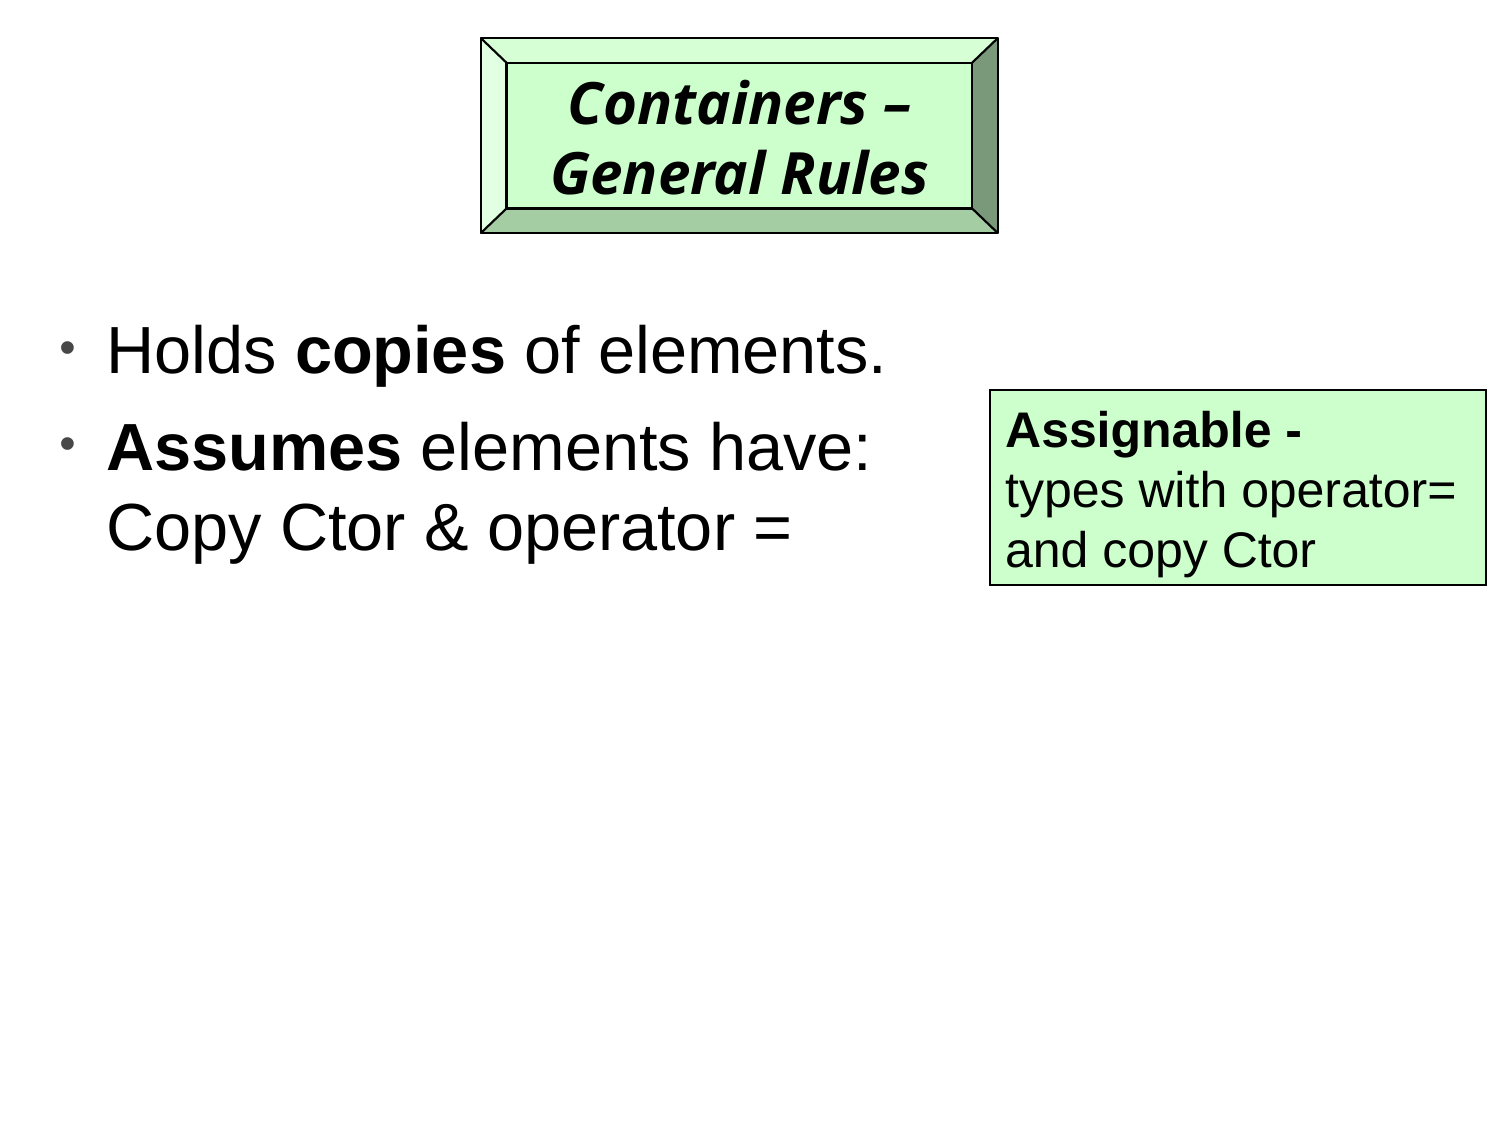

Containers – General Rules
# Holds copies of elements.
Assumes elements have:
Copy Ctor & operator =
Assignable -
types with operator=
and copy Ctor